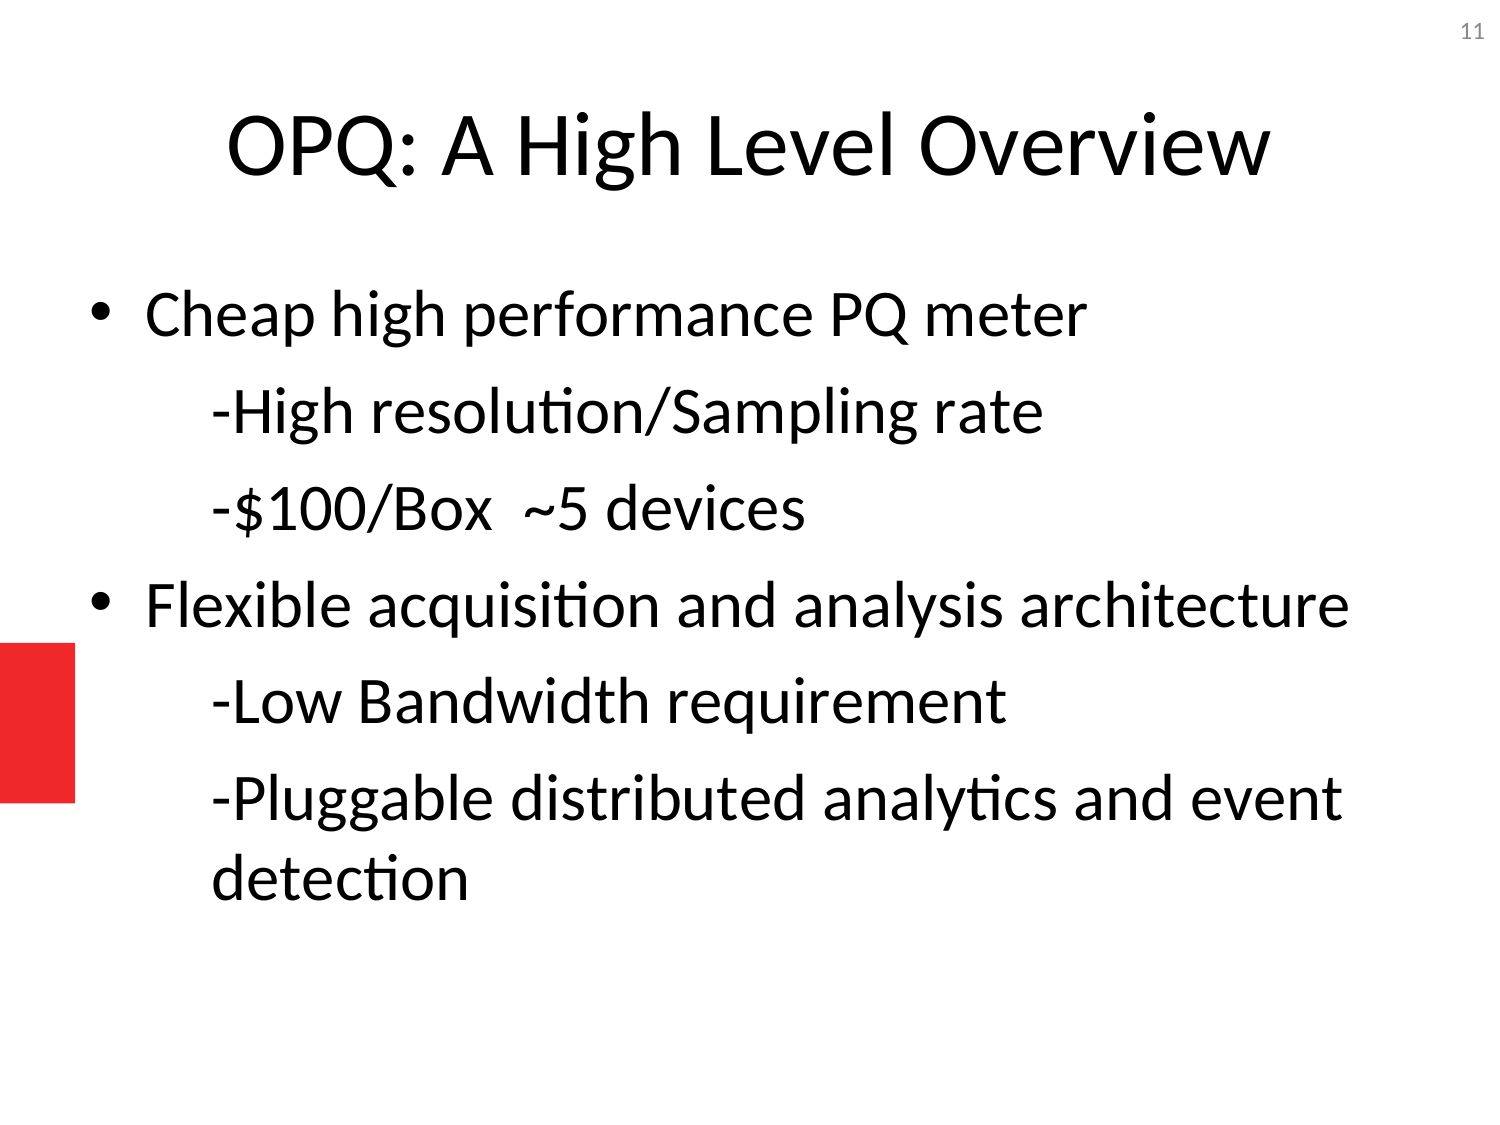

OPQ: A High Level Overview
Cheap high performance PQ meter
-High resolution/Sampling rate
-$100/Box ~5 devices
Flexible acquisition and analysis architecture
-Low Bandwidth requirement
-Pluggable distributed analytics and event detection